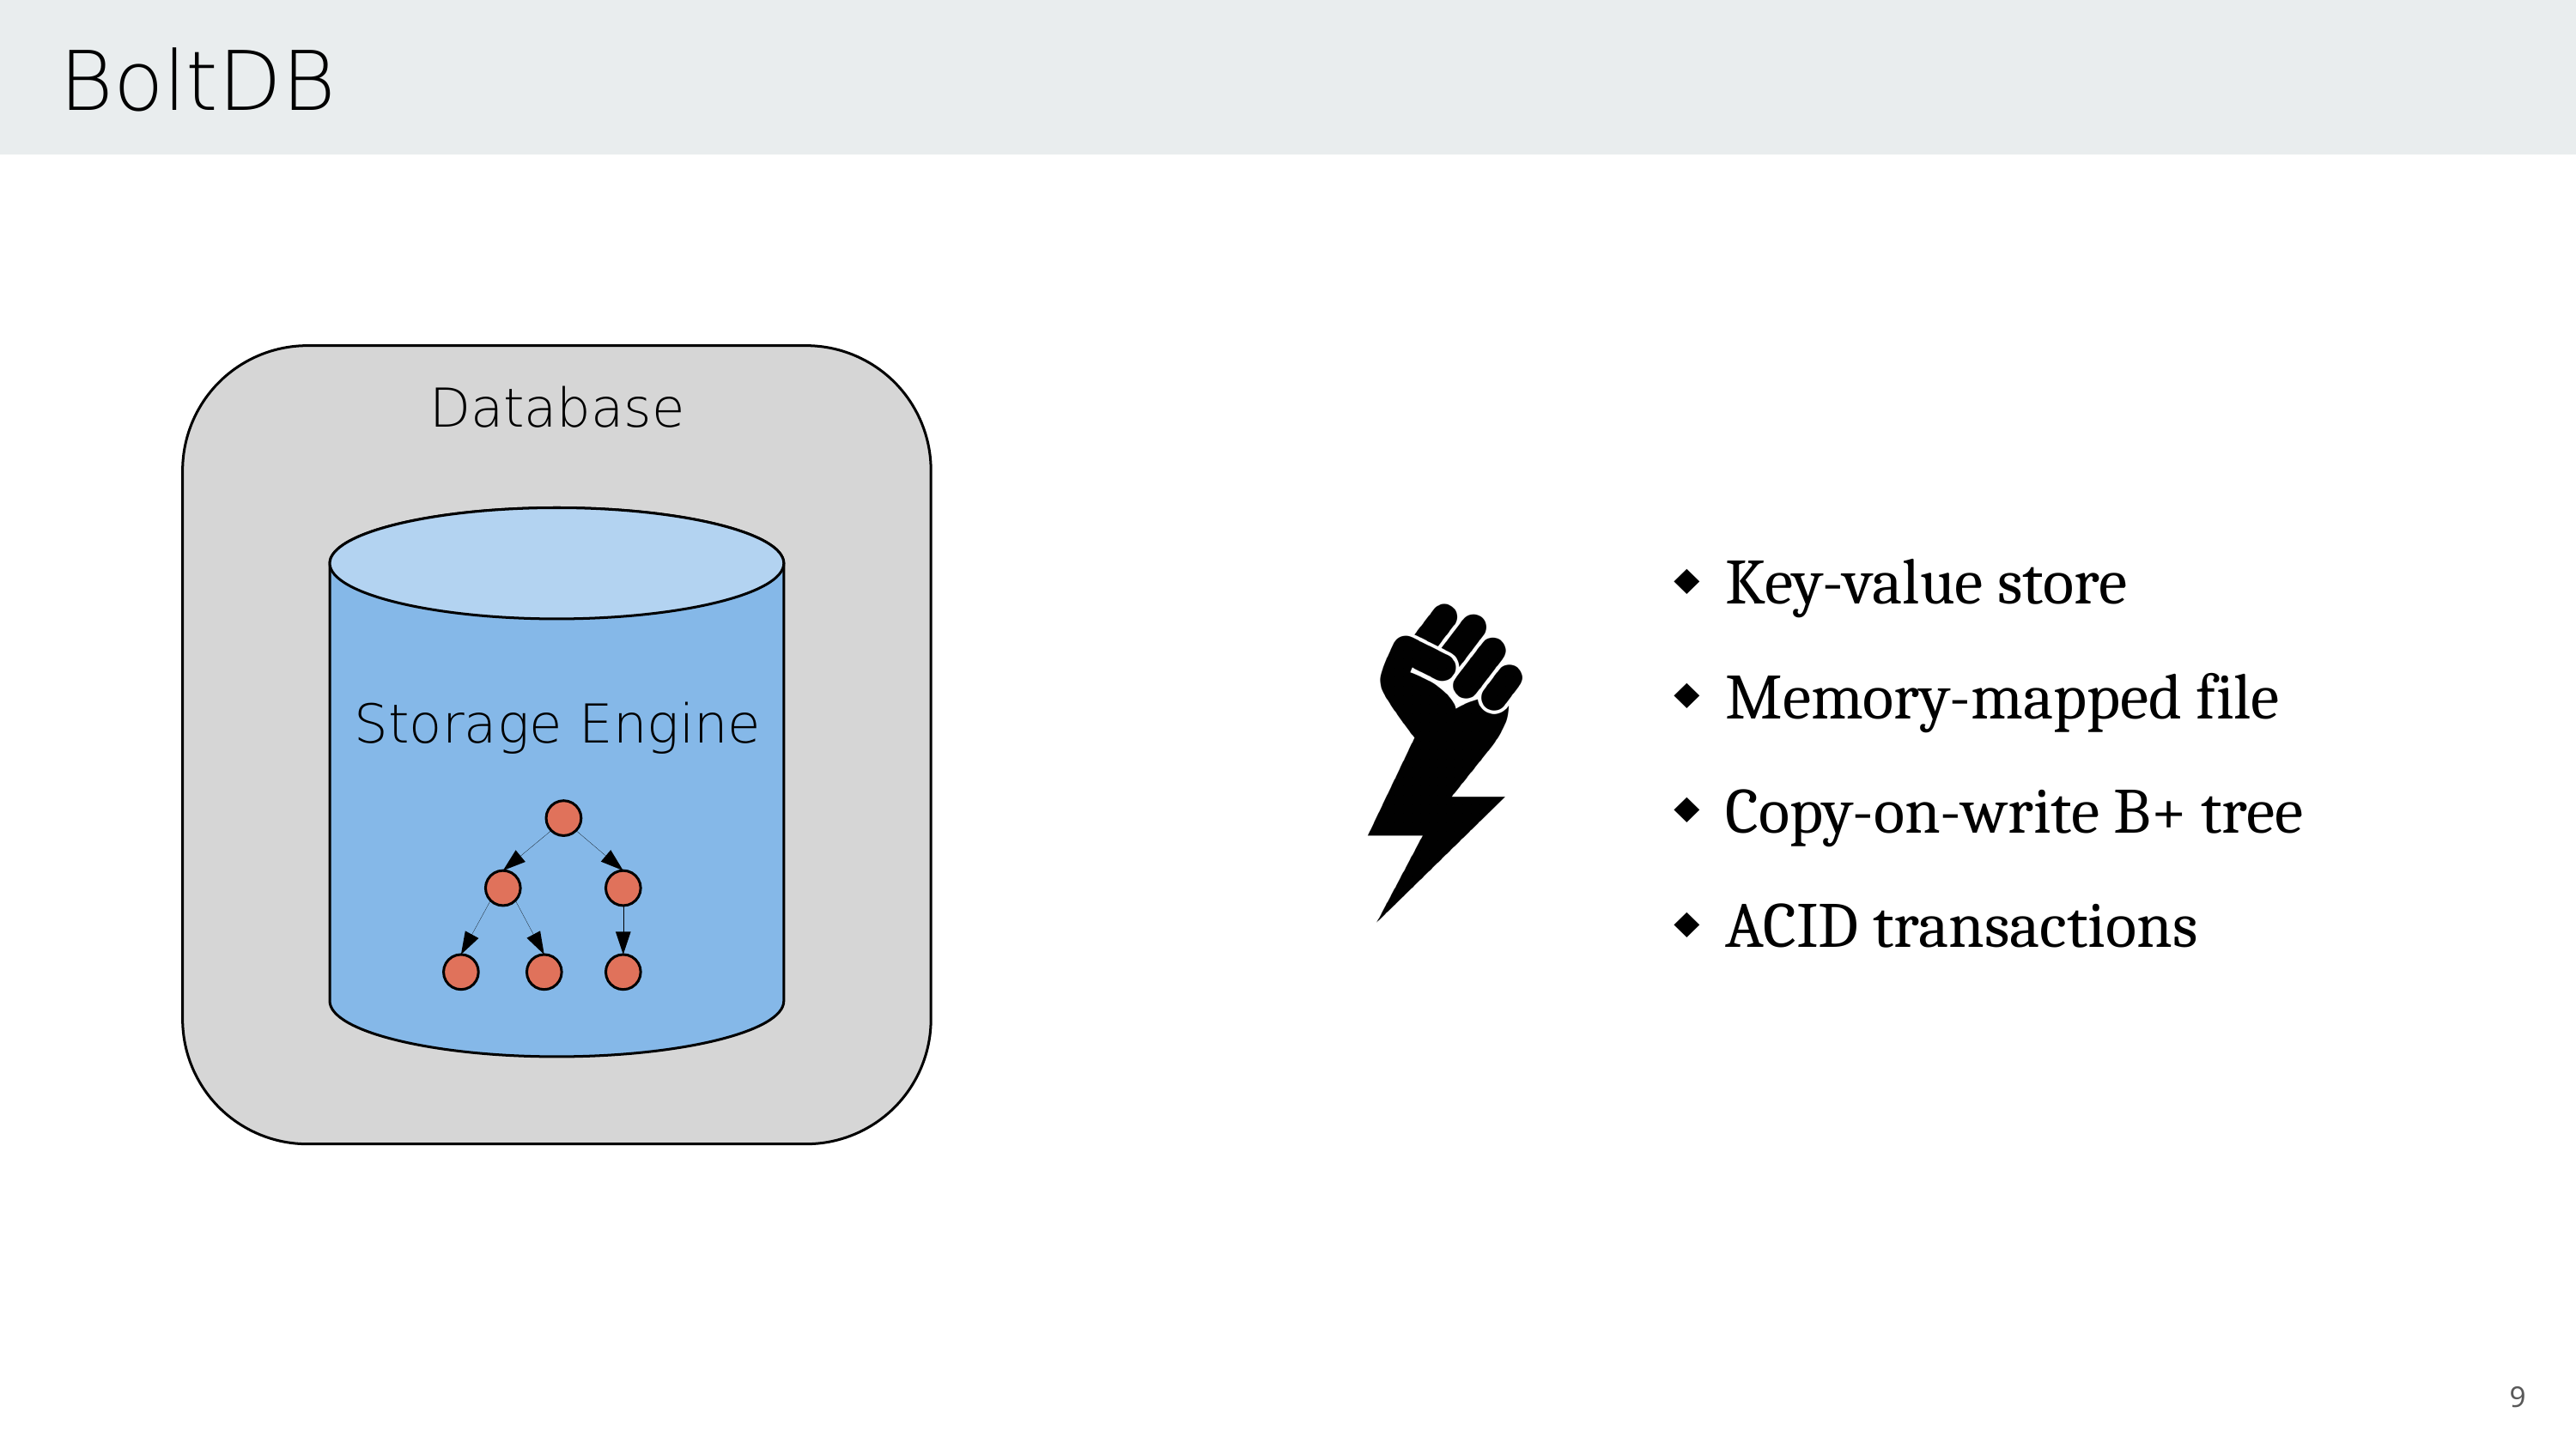

# BoltDB
Database
Key-value store
Memory-mapped file
Copy-on-write B+ tree
ACID transactions
Storage Engine
9